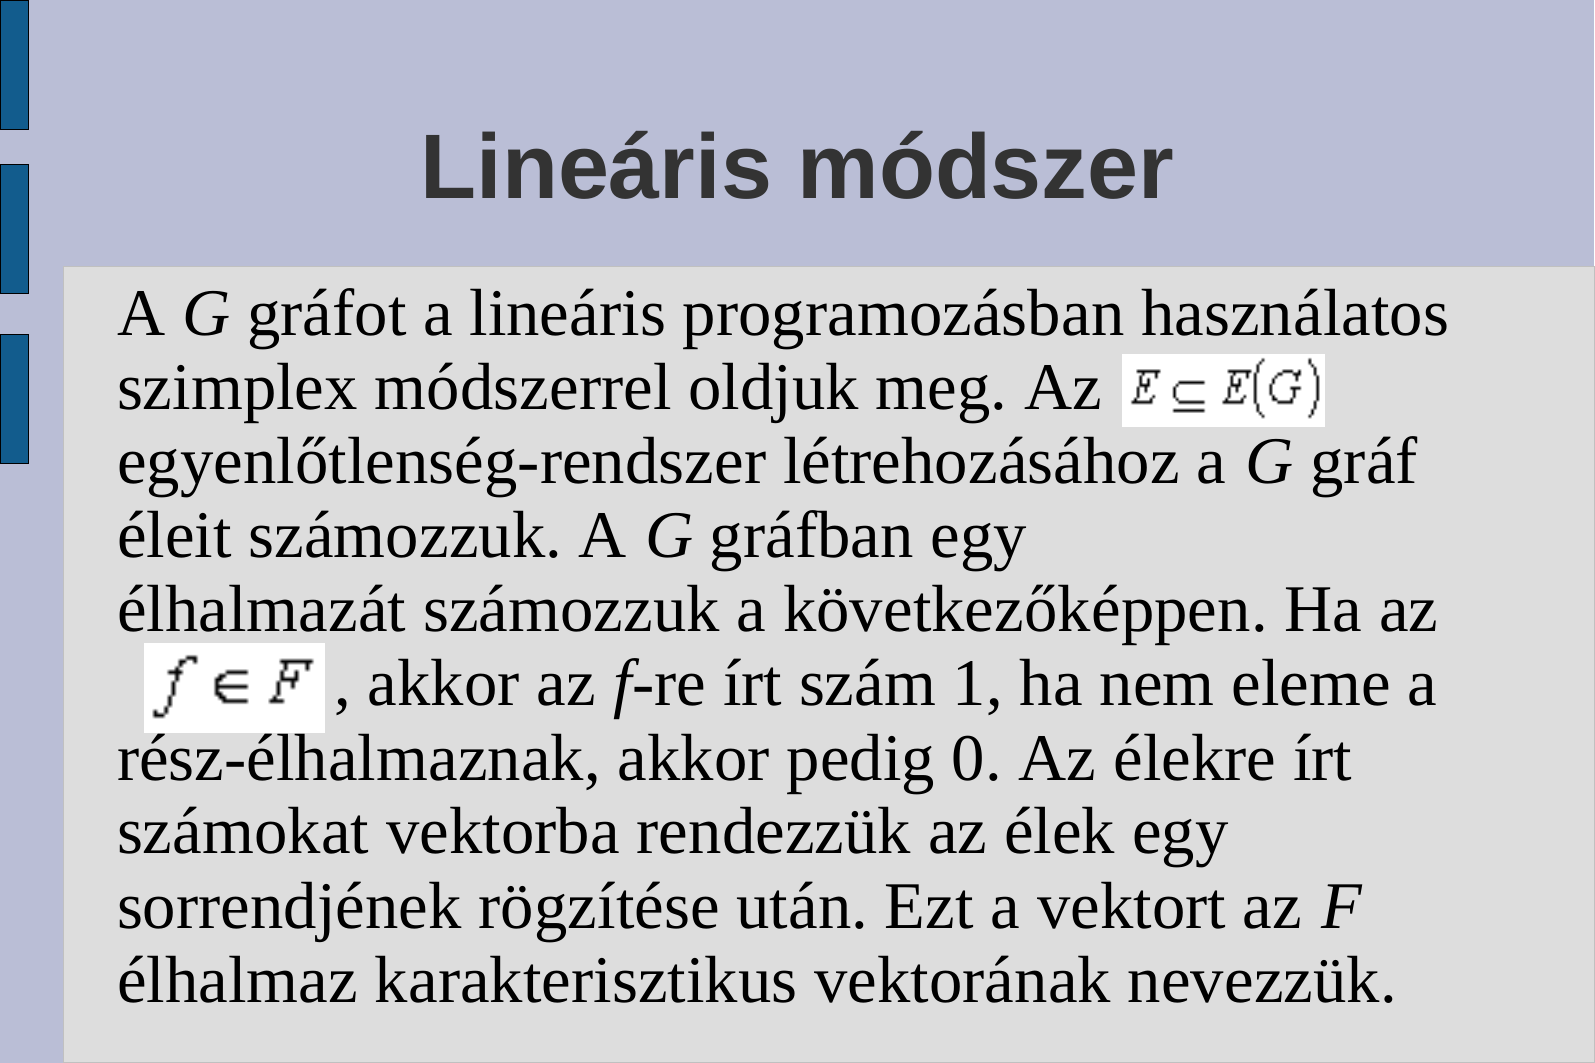

# Lineáris módszer
A G gráfot a lineáris programozásban használatos szimplex módszerrel oldjuk meg. Az egyenlőtlenség-rendszer létrehozásához a G gráf éleit számozzuk. A G gráfban egy élhalmazát számozzuk a következőképpen. Ha az , akkor az f-re írt szám 1, ha nem eleme a rész-élhalmaznak, akkor pedig 0. Az élekre írt számokat vektorba rendezzük az élek egy sorrendjének rögzítése után. Ezt a vektort az F élhalmaz karakterisztikus vektorának nevezzük.